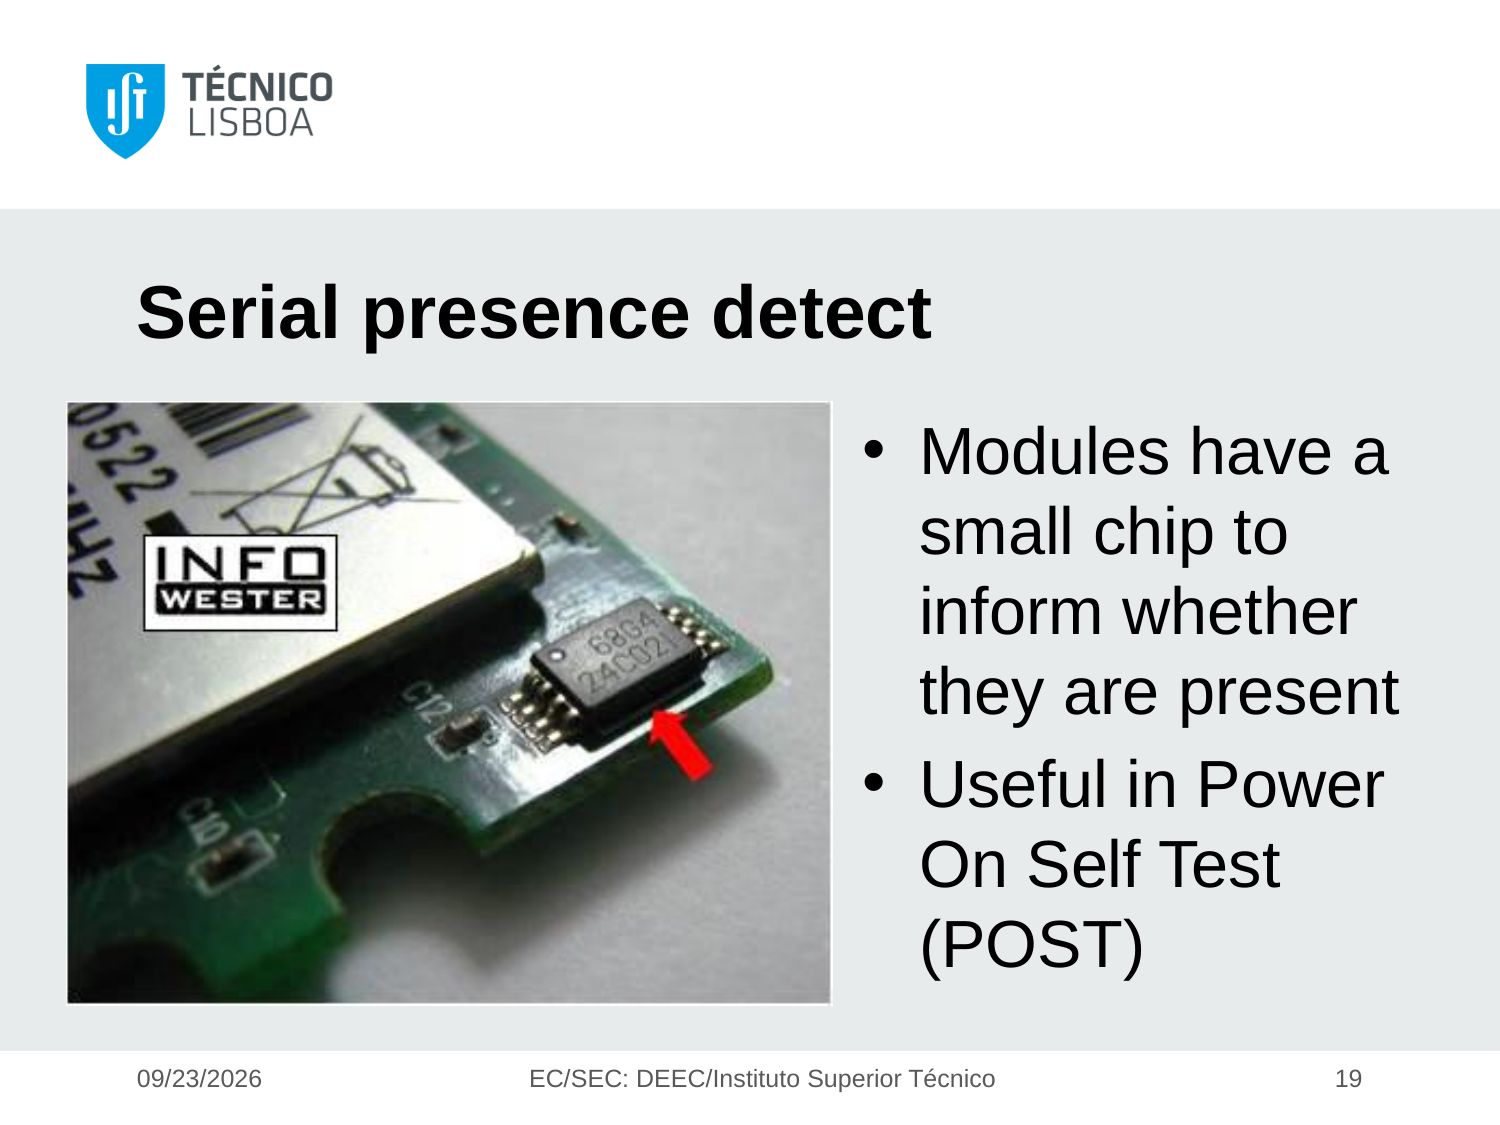

# Serial presence detect
Modules have a small chip to inform whether they are present
Useful in Power On Self Test (POST)
EC/SEC: DEEC/Instituto Superior Técnico